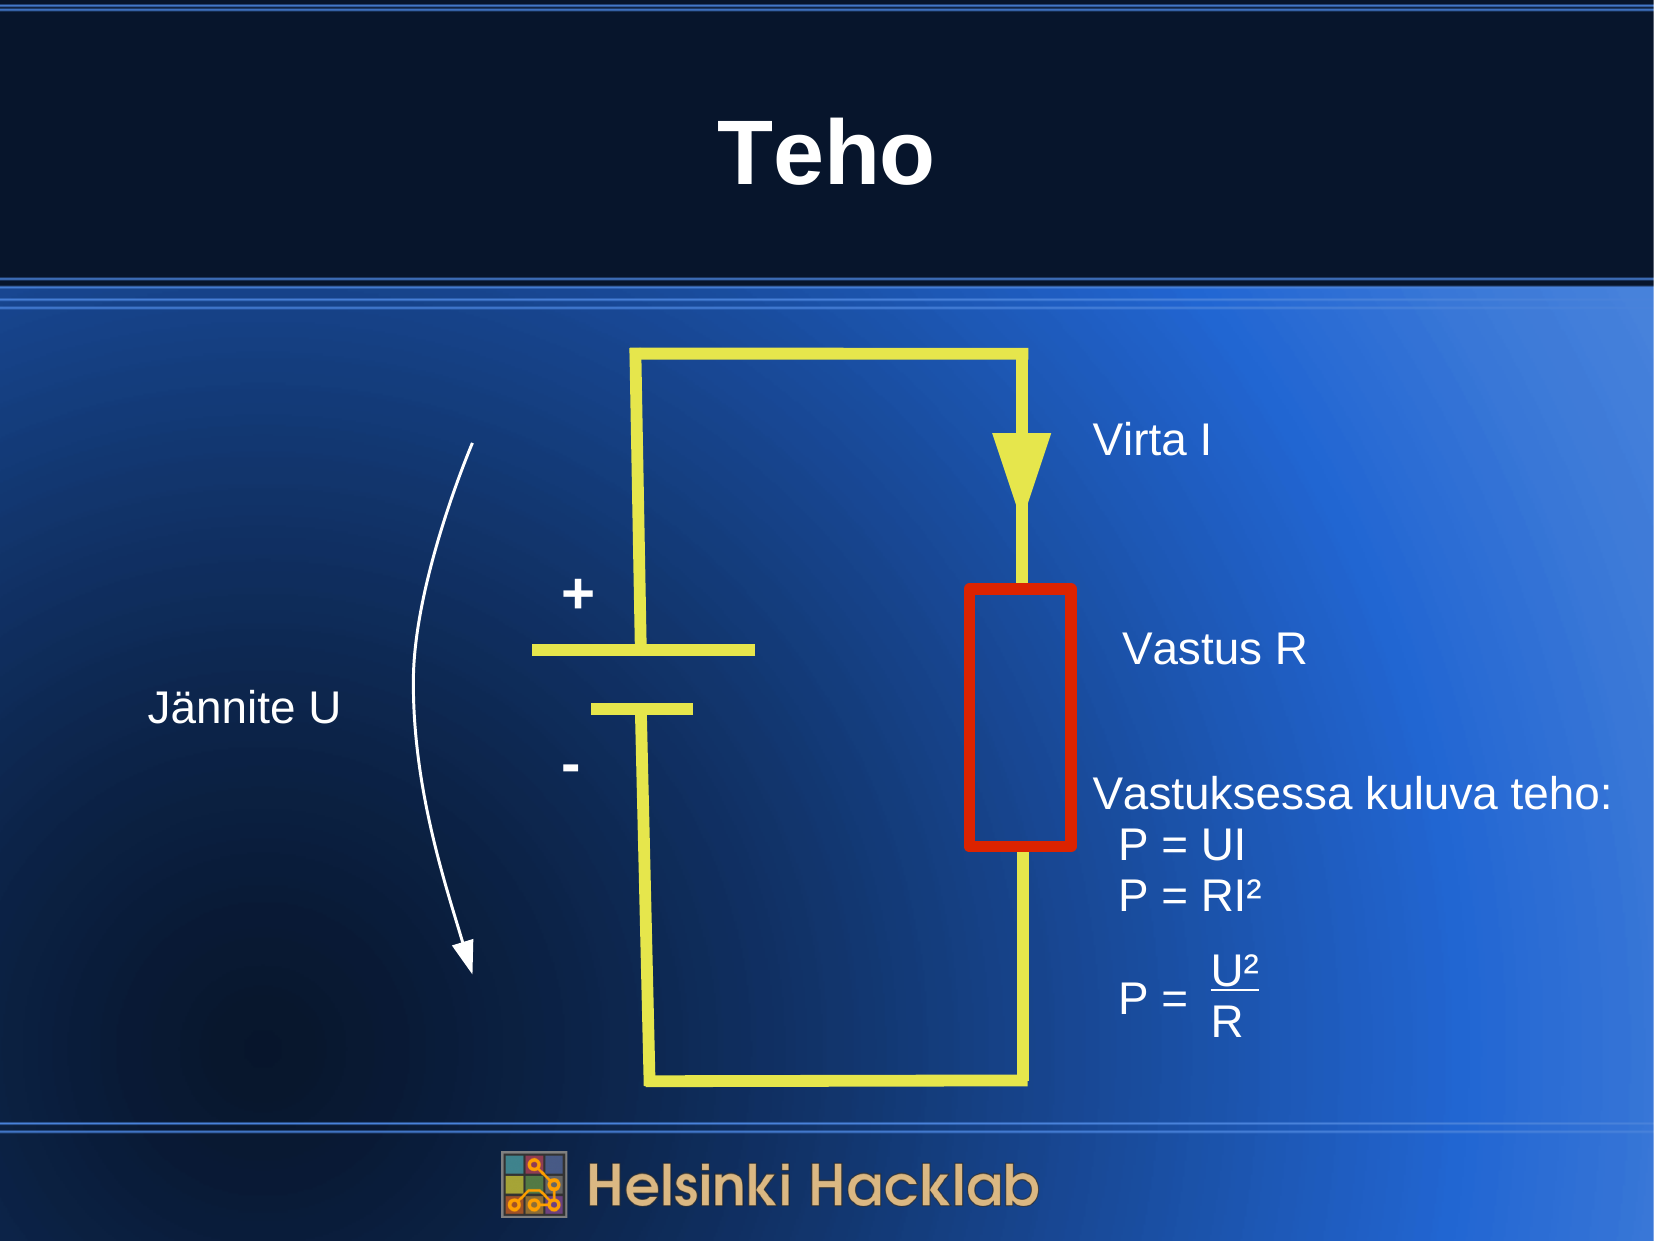

# Teho
Virta I
+
Vastus R
Jännite U
-
Vastuksessa kuluva teho:
 P = UI
 P = RI²
 P =
U²
R